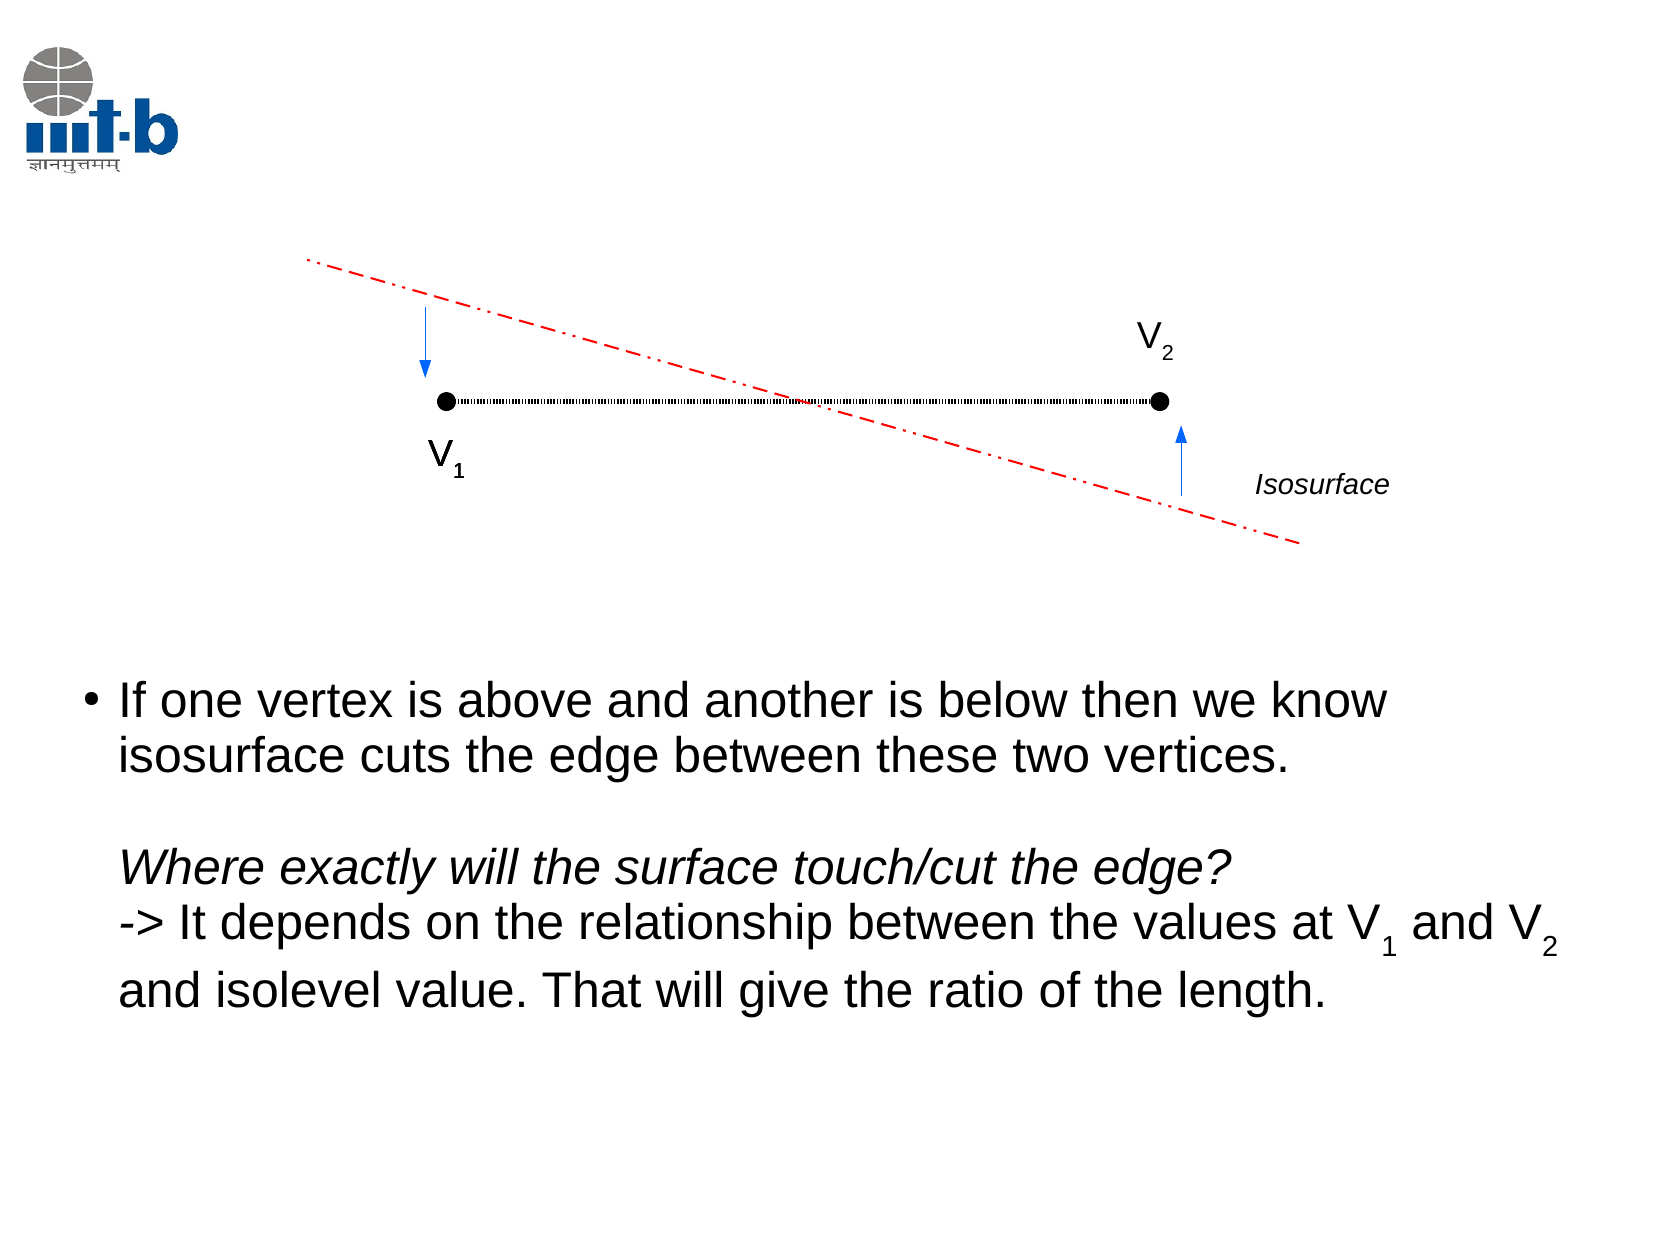

#
V2
V1
V1
V1
Isosurface
If one vertex is above and another is below then we know isosurface cuts the edge between these two vertices.
Where exactly will the surface touch/cut the edge?
-> It depends on the relationship between the values at V1 and V2 and isolevel value. That will give the ratio of the length.